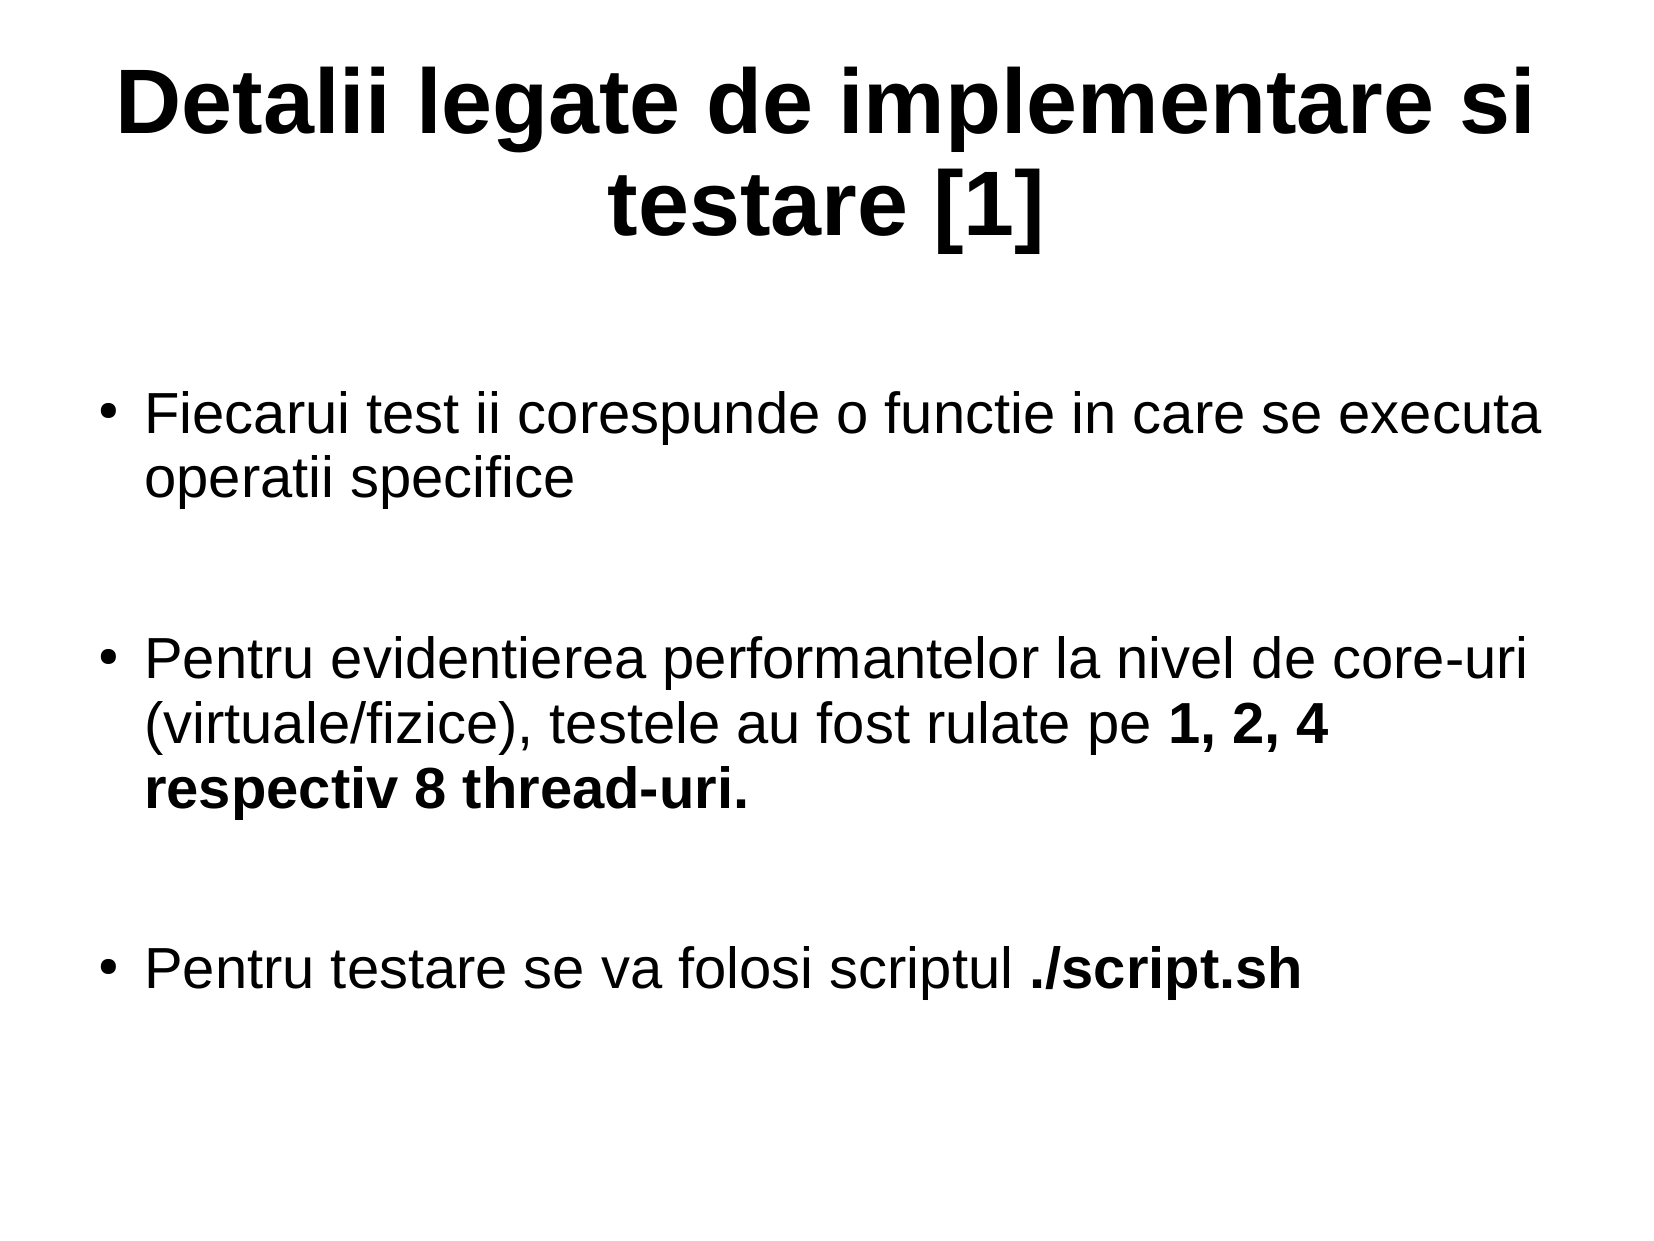

# Detalii legate de implementare si testare [1]
Fiecarui test ii corespunde o functie in care se executa operatii specifice
Pentru evidentierea performantelor la nivel de core-uri (virtuale/fizice), testele au fost rulate pe 1, 2, 4 respectiv 8 thread-uri.
Pentru testare se va folosi scriptul ./script.sh